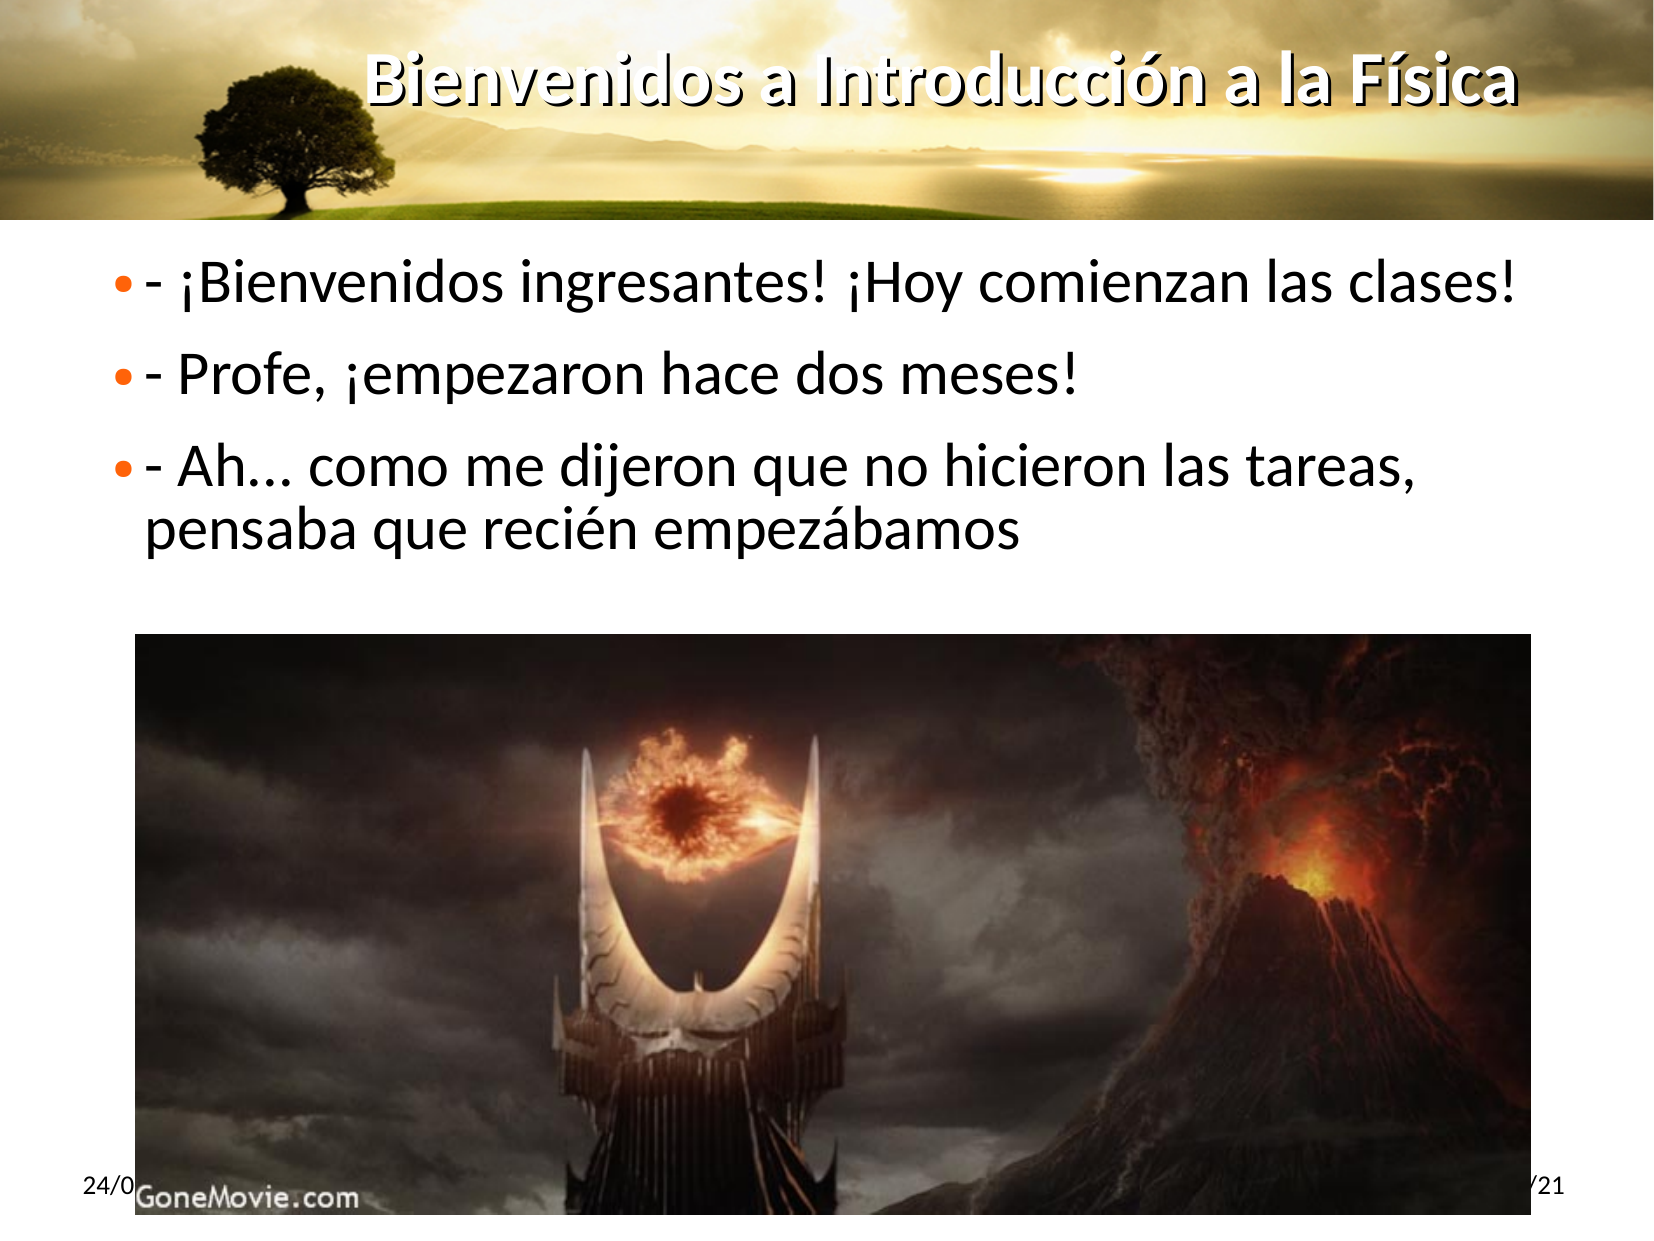

# Bienvenidos a Introducción a la Física
- ¡Bienvenidos ingresantes! ¡Hoy comienzan las clases!
- Profe, ¡empezaron hace dos meses!
- Ah... como me dijeron que no hicieron las tareas, pensaba que recién empezábamos
Introducción a la Física (Asorey-Sarmiento)
7